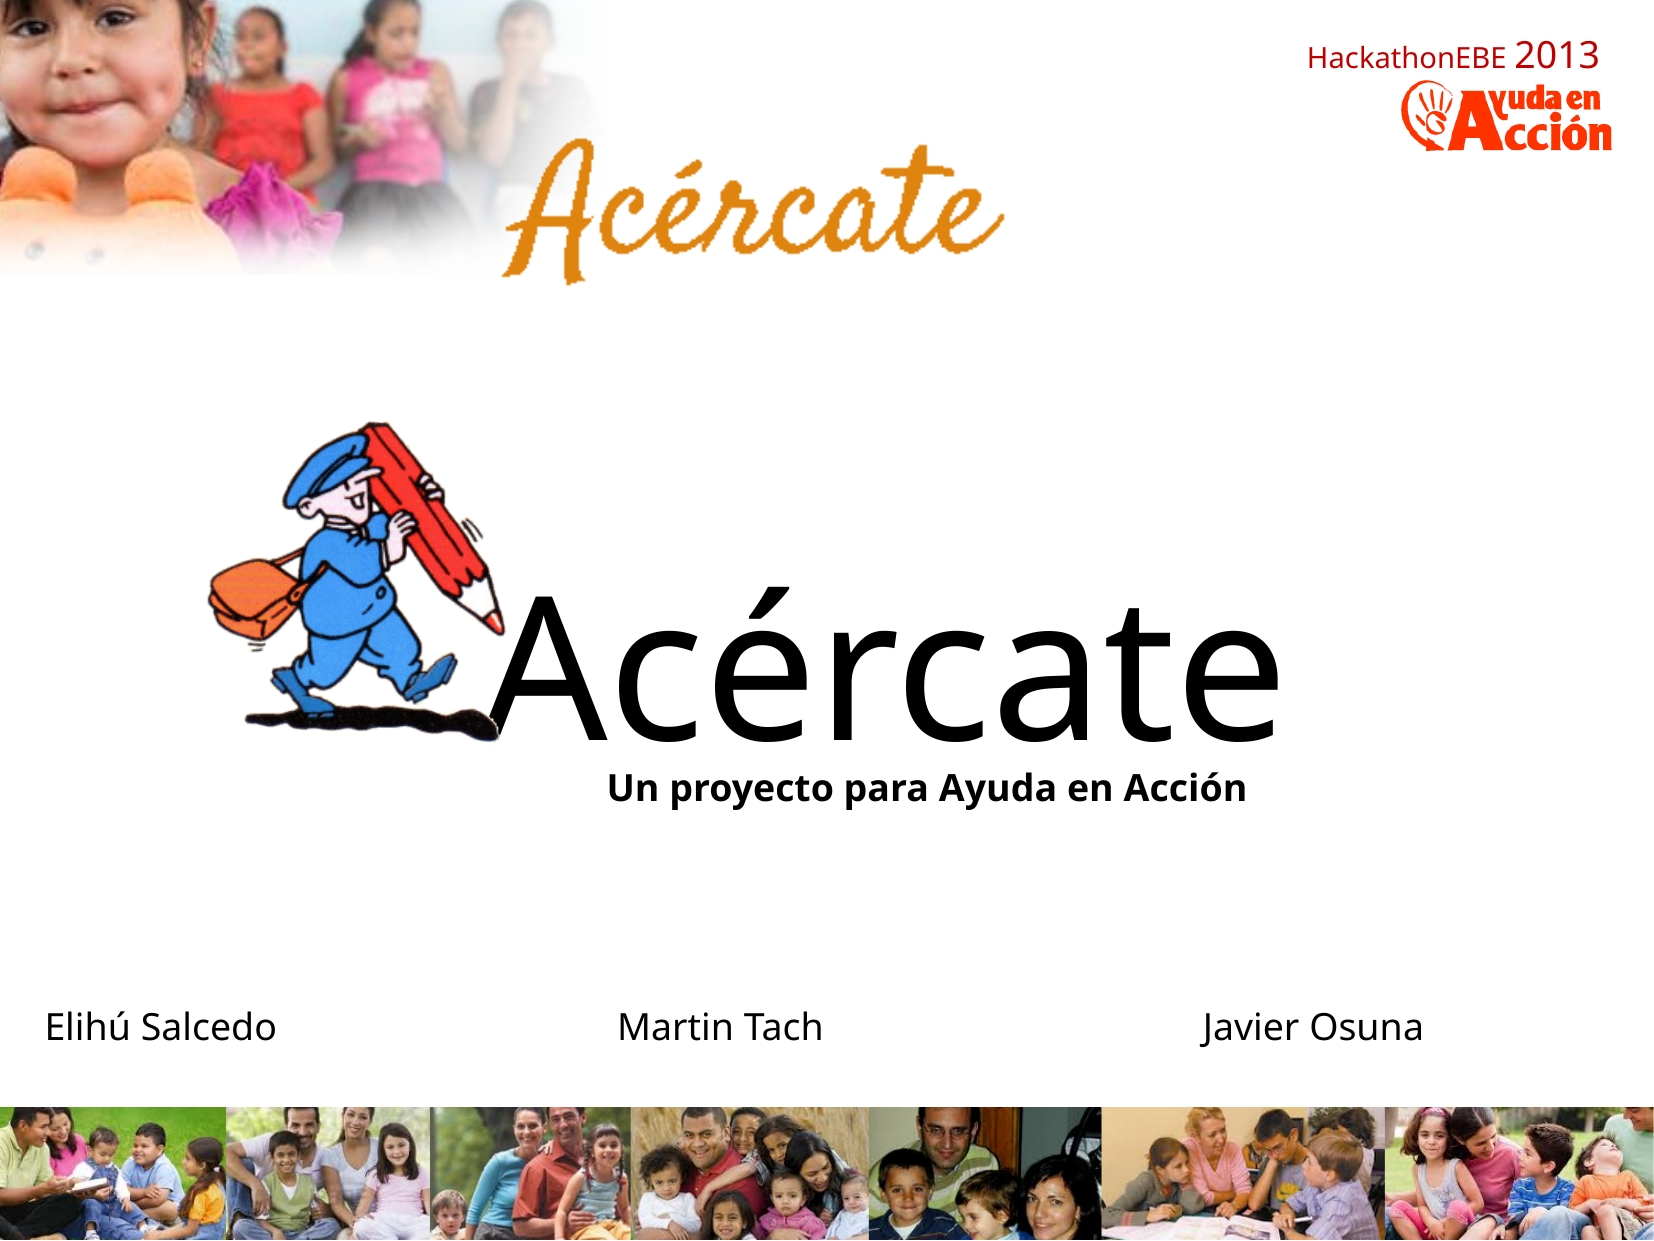

HackathonEBE 2013
Acércate
Un proyecto para Ayuda en Acción
Elihú Salcedo Martin Tach Javier Osuna